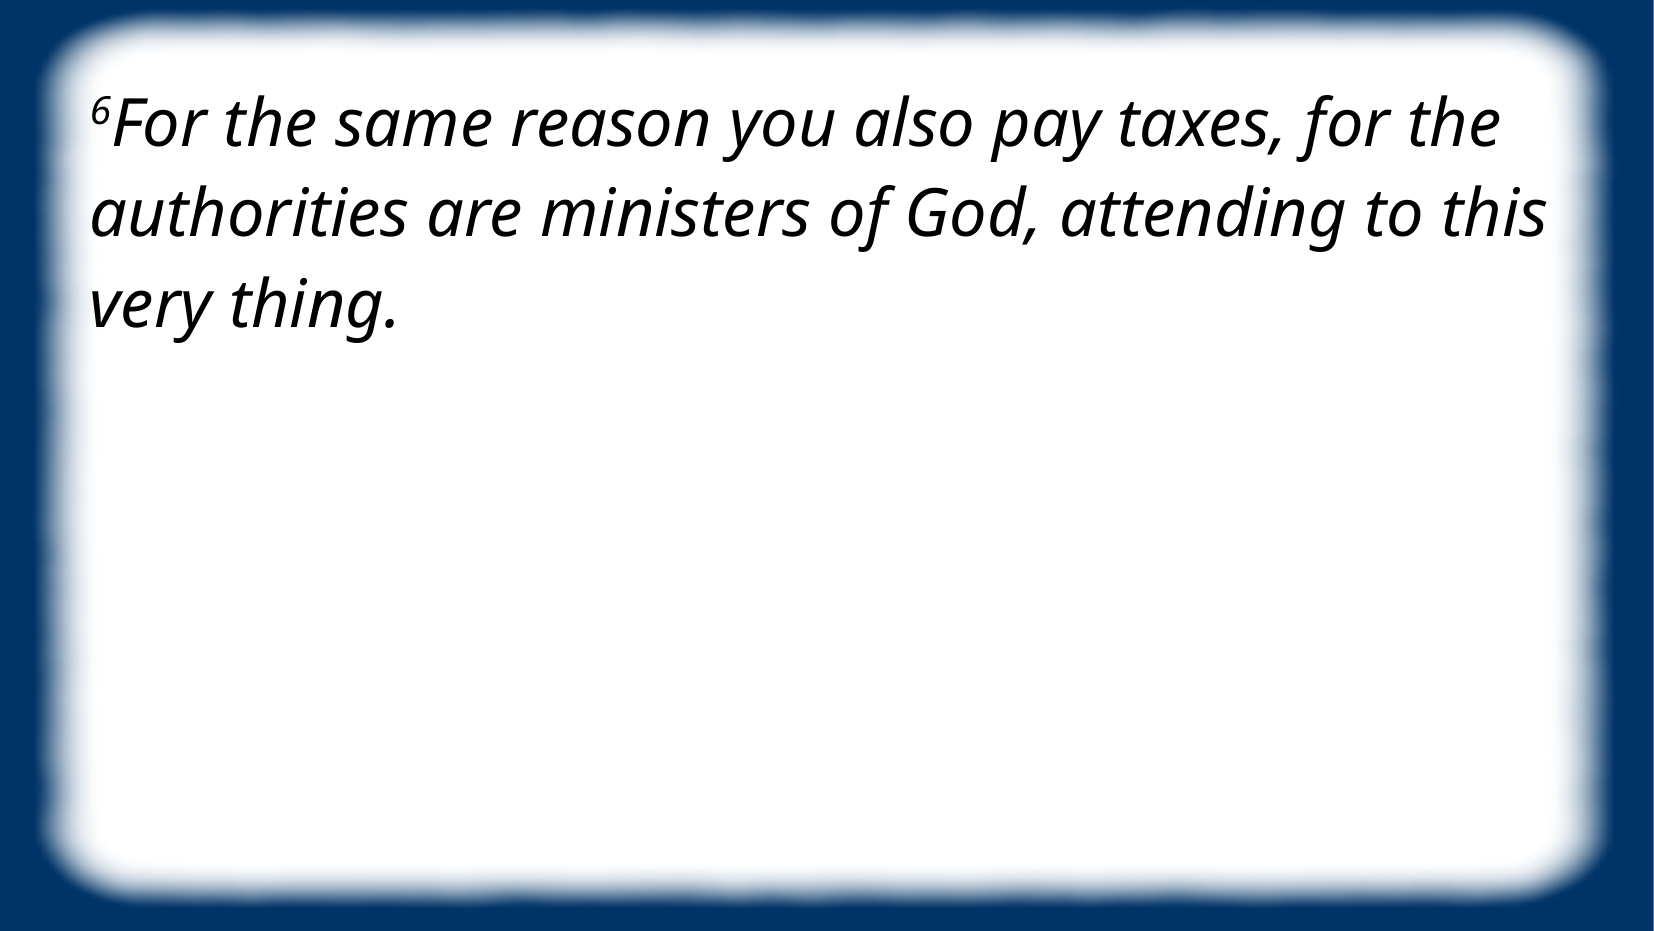

6For the same reason you also pay taxes, for the authorities are ministers of God, attending to this very thing.